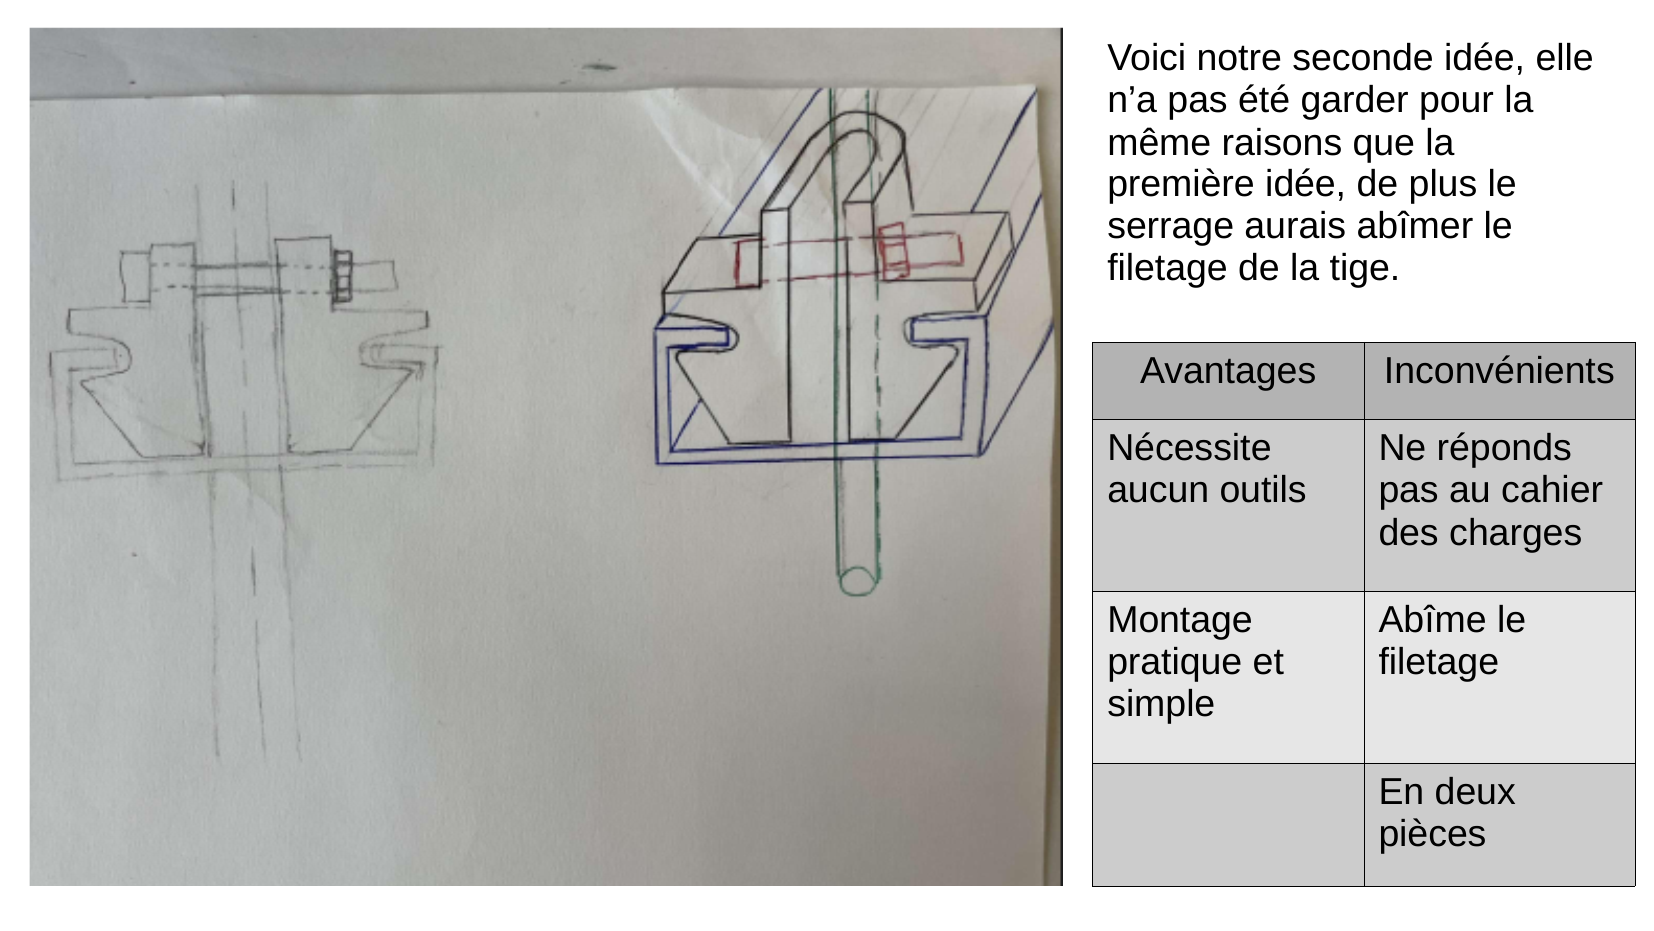

Voici notre seconde idée, elle n’a pas été garder pour la même raisons que la première idée, de plus le serrage aurais abîmer le filetage de la tige.
| Avantages | Inconvénients |
| --- | --- |
| Nécessite aucun outils | Ne réponds pas au cahier des charges |
| Montage pratique et simple | Abîme le filetage |
| | En deux pièces |